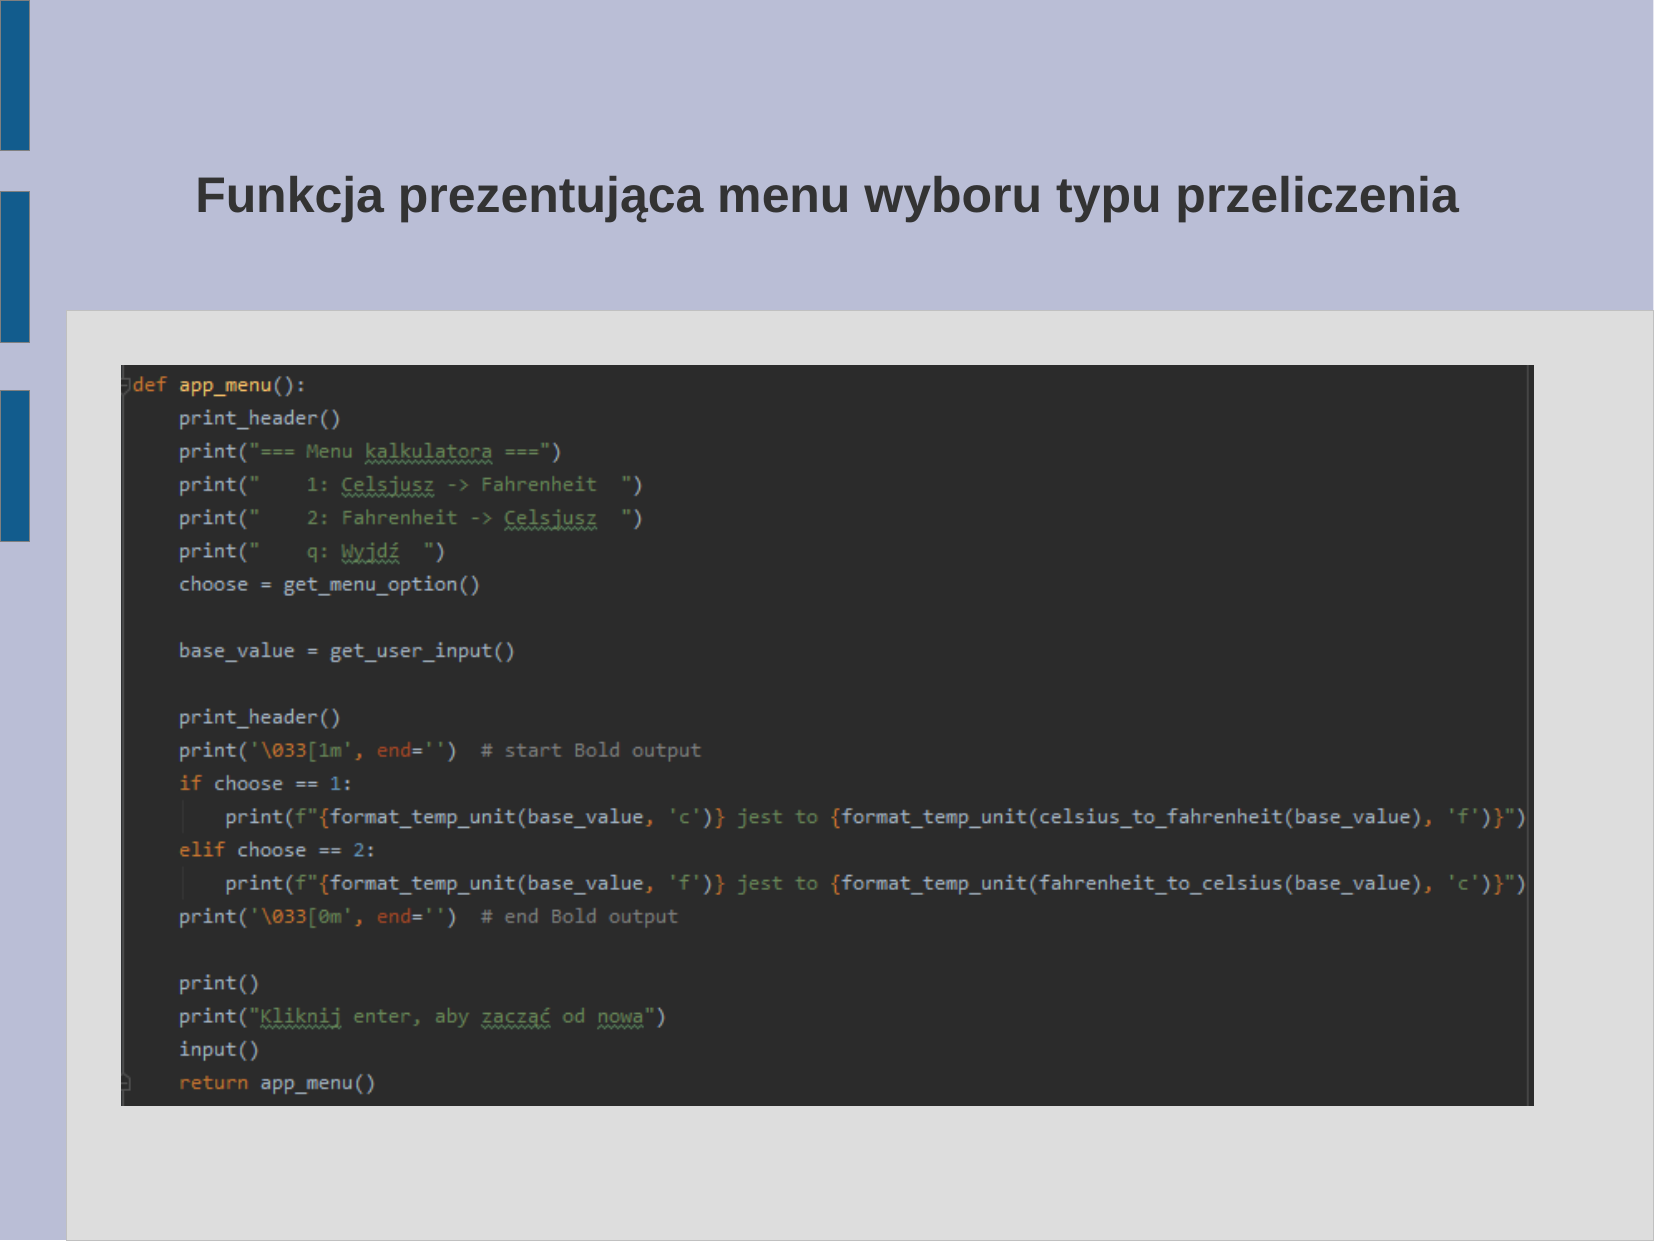

# Funkcja prezentująca menu wyboru typu przeliczenia